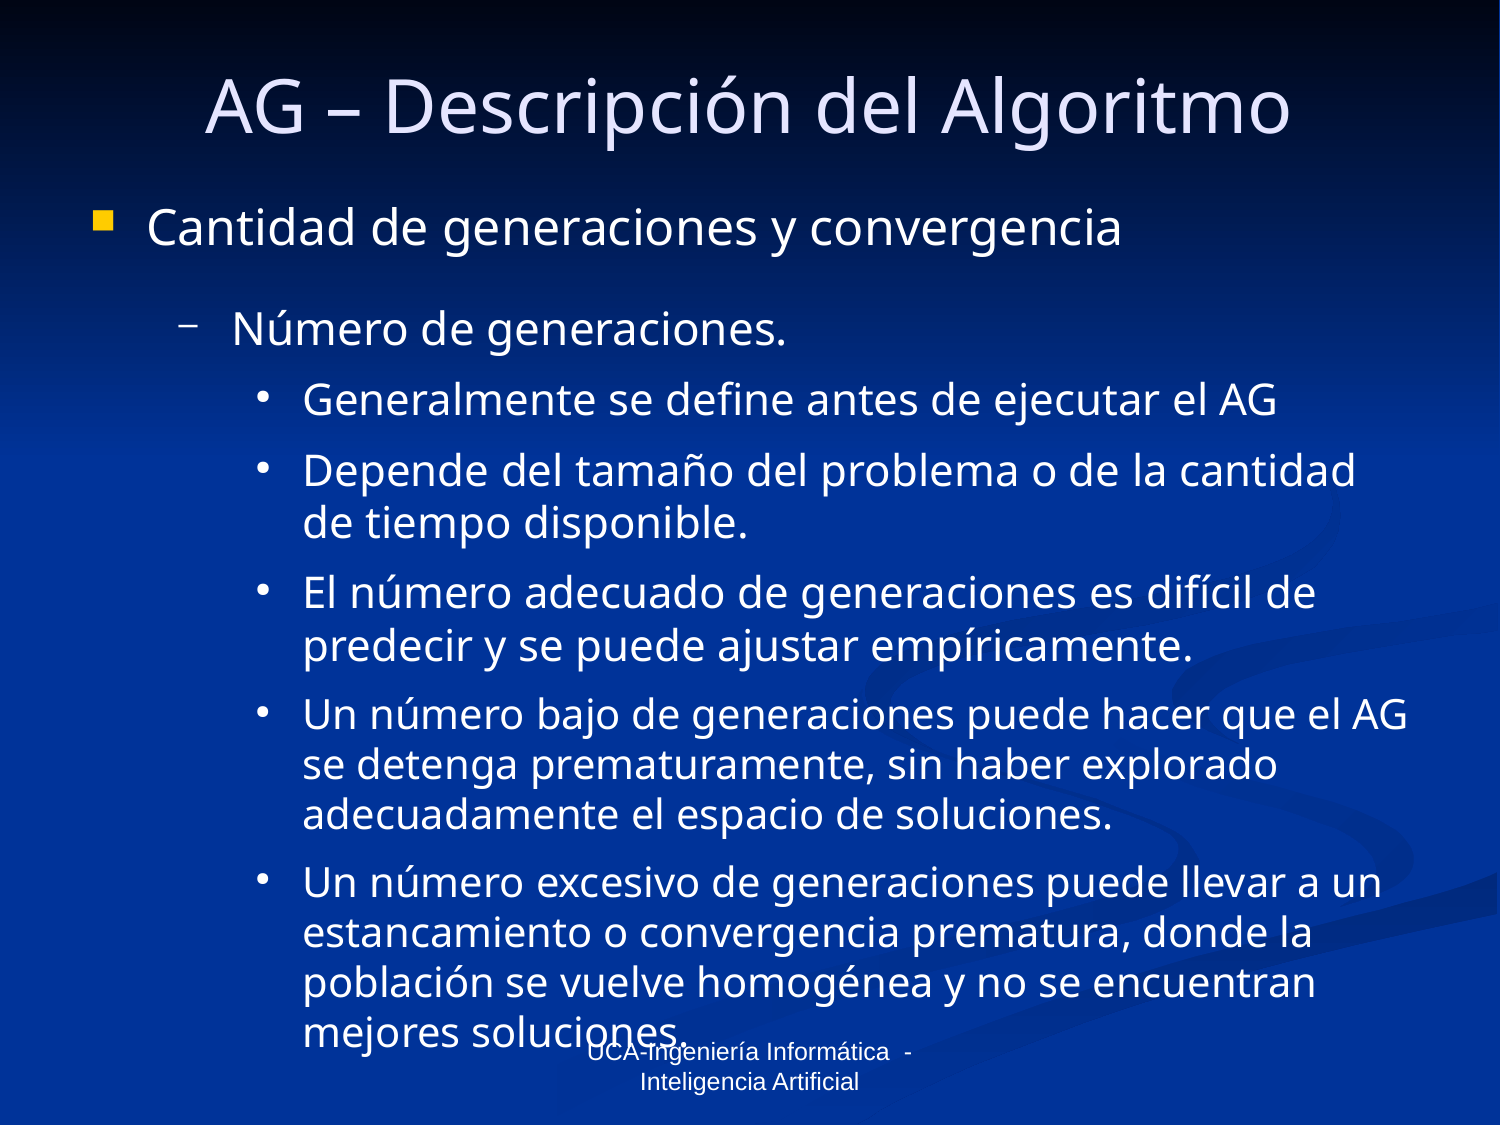

# AG – Descripción del Algoritmo
Cantidad de generaciones y convergencia
Número de generaciones.
Generalmente se define antes de ejecutar el AG
Depende del tamaño del problema o de la cantidad de tiempo disponible.
El número adecuado de generaciones es difícil de predecir y se puede ajustar empíricamente.
Un número bajo de generaciones puede hacer que el AG se detenga prematuramente, sin haber explorado adecuadamente el espacio de soluciones.
Un número excesivo de generaciones puede llevar a un estancamiento o convergencia prematura, donde la población se vuelve homogénea y no se encuentran mejores soluciones.
UCA-Ingeniería Informática - Inteligencia Artificial